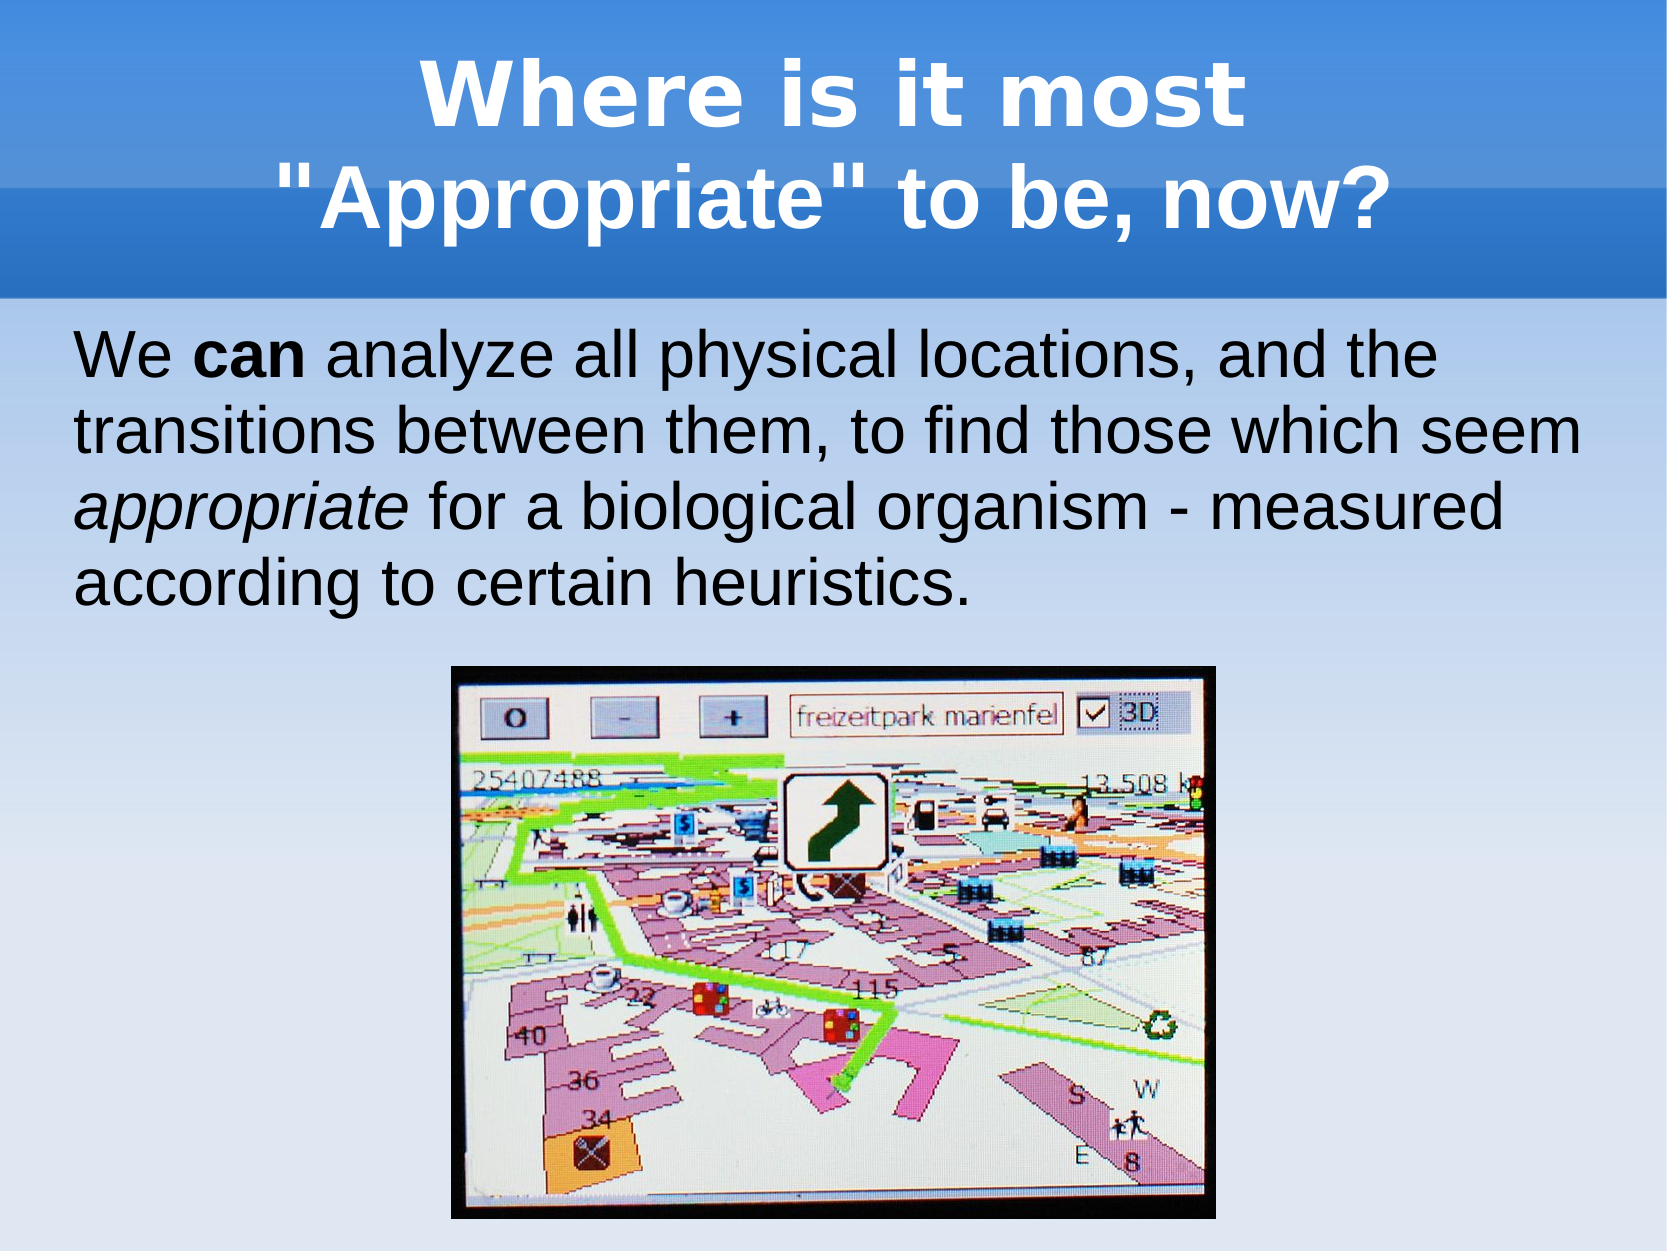

# Where is it most "Appropriate" to be, now?
We can analyze all physical locations, and the transitions between them, to find those which seem appropriate for a biological organism - measured according to certain heuristics.